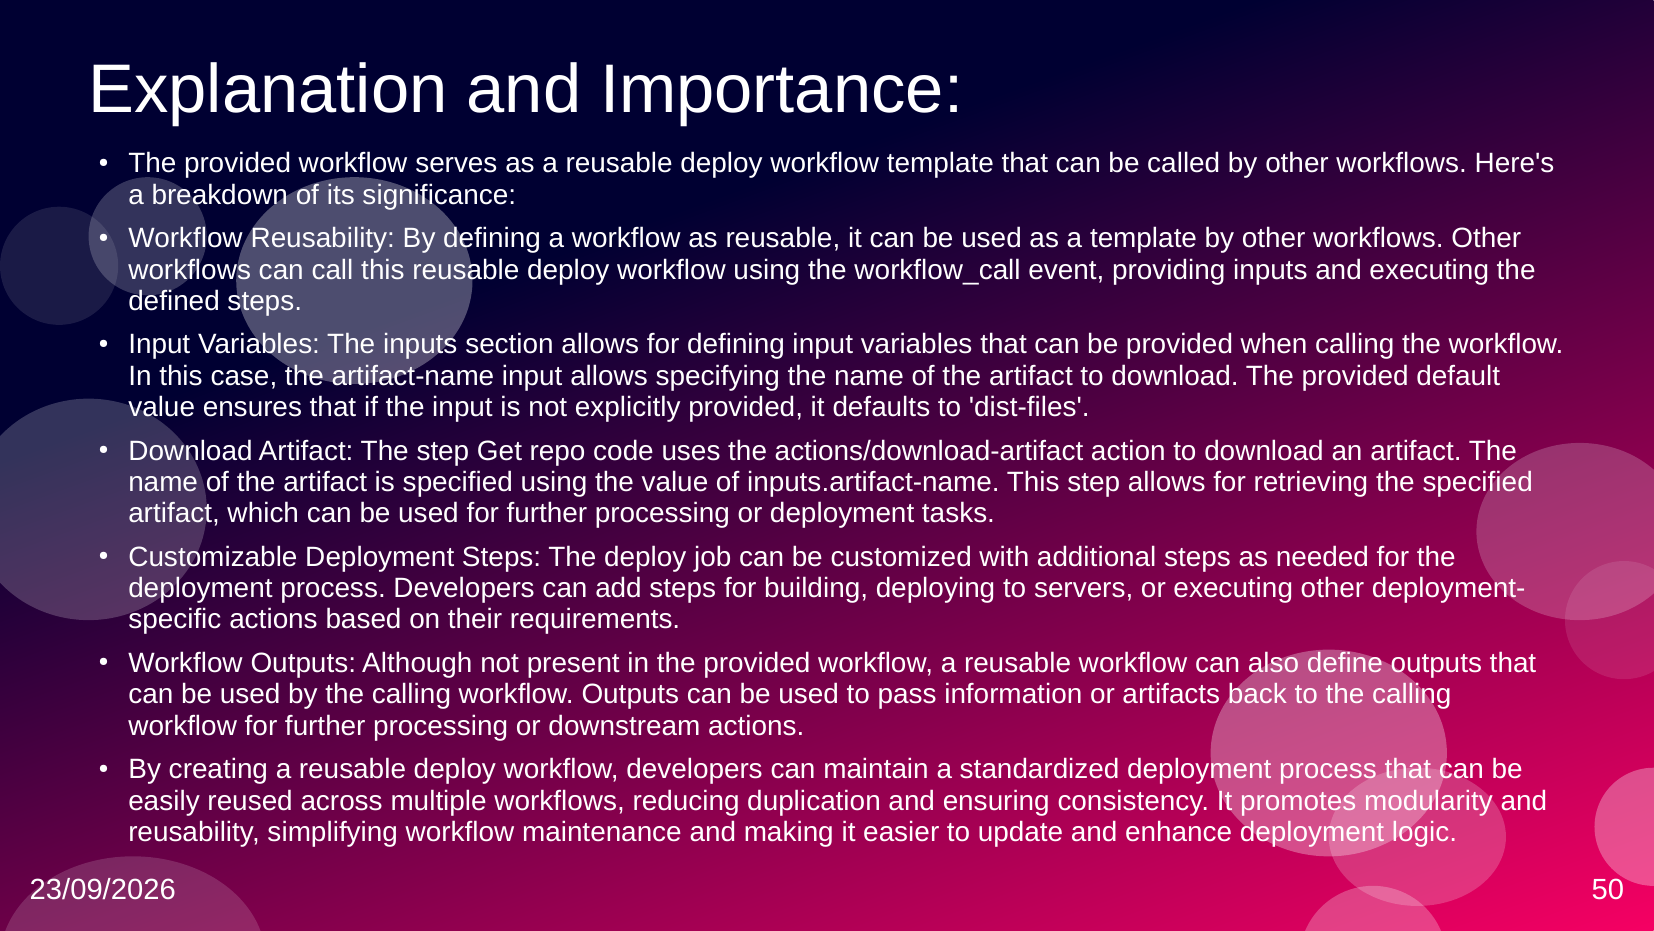

# Explanation and Importance:
The provided workflow serves as a reusable deploy workflow template that can be called by other workflows. Here's a breakdown of its significance:
Workflow Reusability: By defining a workflow as reusable, it can be used as a template by other workflows. Other workflows can call this reusable deploy workflow using the workflow_call event, providing inputs and executing the defined steps.
Input Variables: The inputs section allows for defining input variables that can be provided when calling the workflow. In this case, the artifact-name input allows specifying the name of the artifact to download. The provided default value ensures that if the input is not explicitly provided, it defaults to 'dist-files'.
Download Artifact: The step Get repo code uses the actions/download-artifact action to download an artifact. The name of the artifact is specified using the value of inputs.artifact-name. This step allows for retrieving the specified artifact, which can be used for further processing or deployment tasks.
Customizable Deployment Steps: The deploy job can be customized with additional steps as needed for the deployment process. Developers can add steps for building, deploying to servers, or executing other deployment-specific actions based on their requirements.
Workflow Outputs: Although not present in the provided workflow, a reusable workflow can also define outputs that can be used by the calling workflow. Outputs can be used to pass information or artifacts back to the calling workflow for further processing or downstream actions.
By creating a reusable deploy workflow, developers can maintain a standardized deployment process that can be easily reused across multiple workflows, reducing duplication and ensuring consistency. It promotes modularity and reusability, simplifying workflow maintenance and making it easier to update and enhance deployment logic.
50